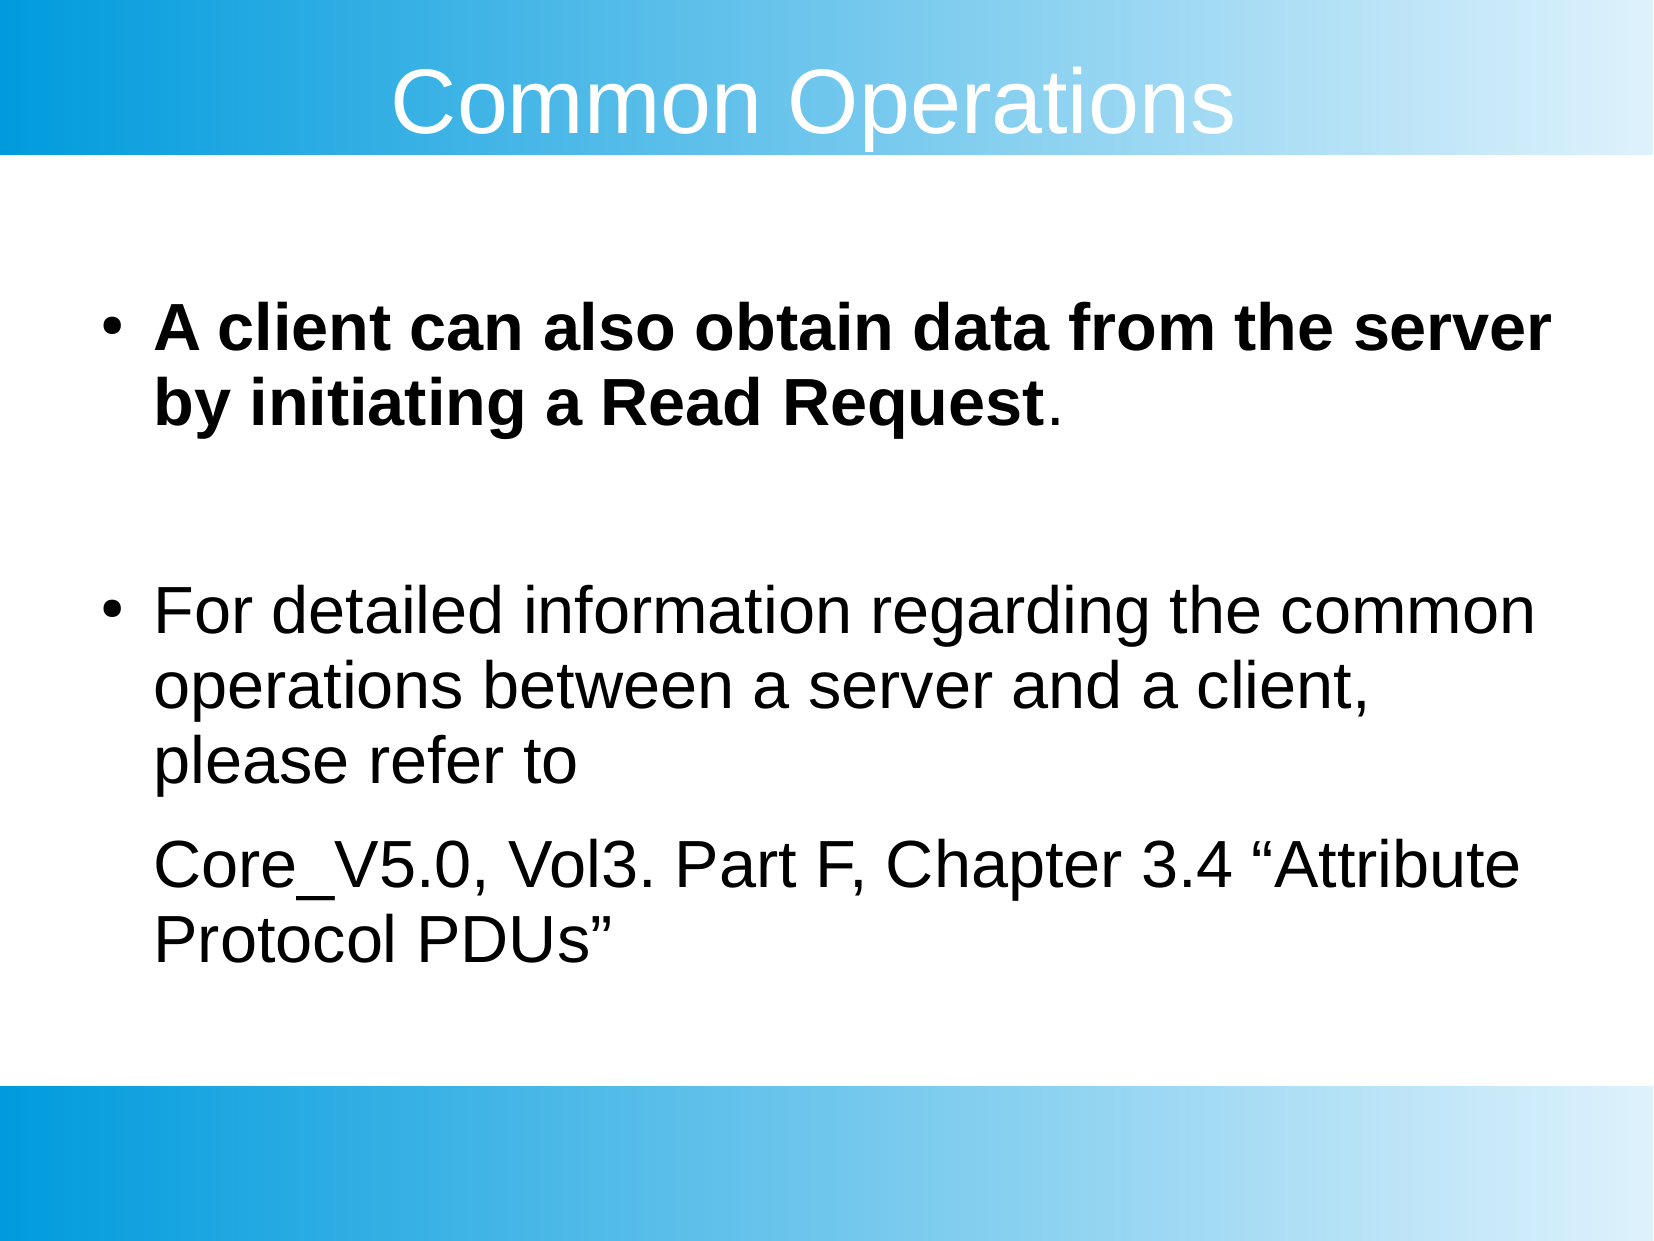

# Common Operations
A client can also obtain data from the server by initiating a Read Request.
For detailed information regarding the common operations between a server and a client, please refer to
Core_V5.0, Vol3. Part F, Chapter 3.4 “Attribute Protocol PDUs”